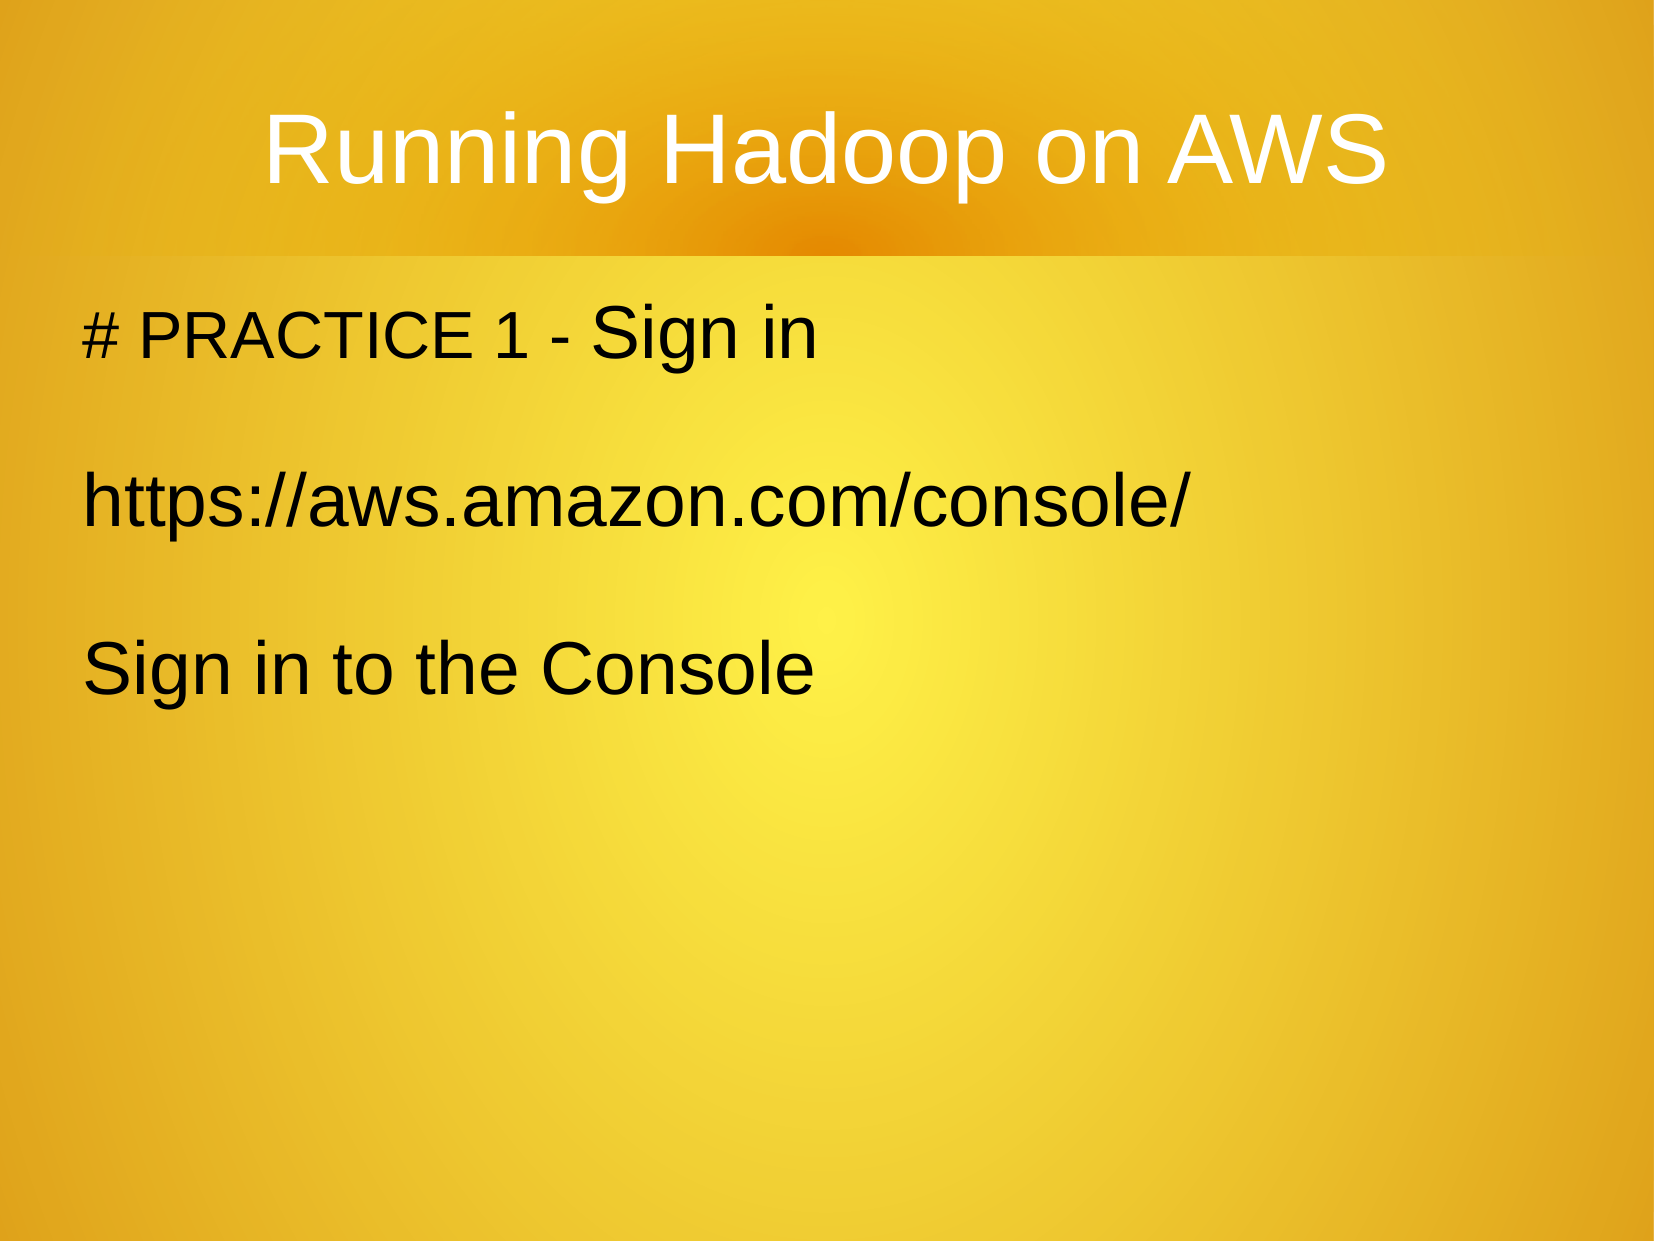

# Running Hadoop on AWS
# PRACTICE 1 - Sign in
https://aws.amazon.com/console/
Sign in to the Console